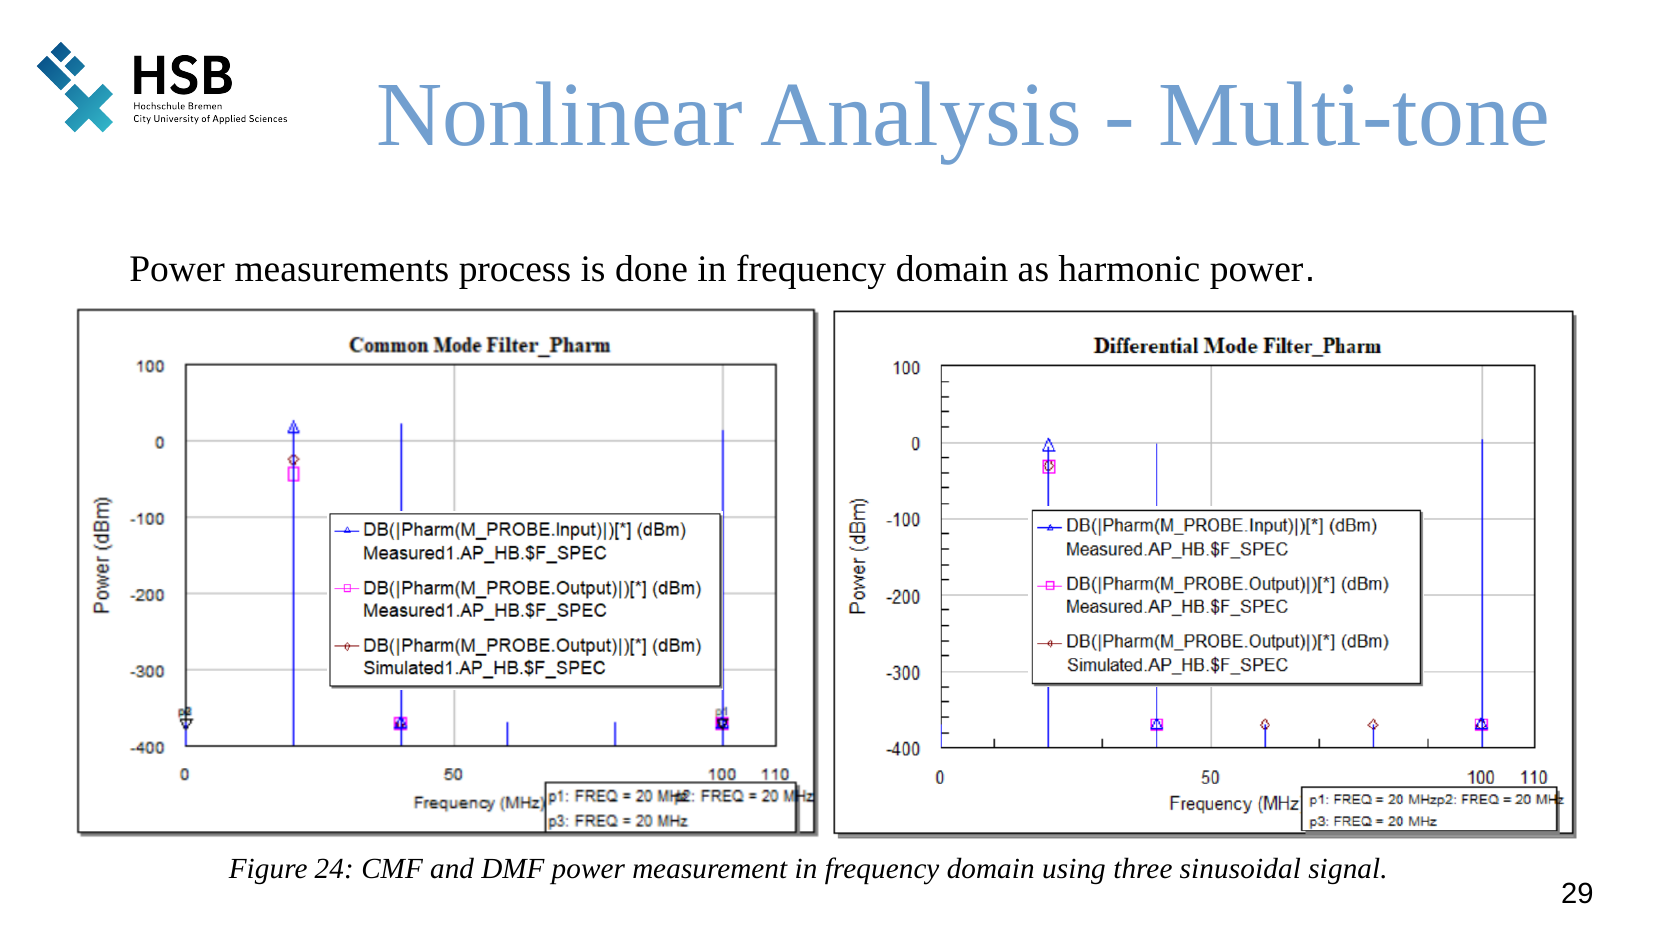

# Nonlinear Analysis - Multi-tone
Power measurements process is done in frequency domain as harmonic power.
Figure 24: CMF and DMF power measurement in frequency domain using three sinusoidal signal.